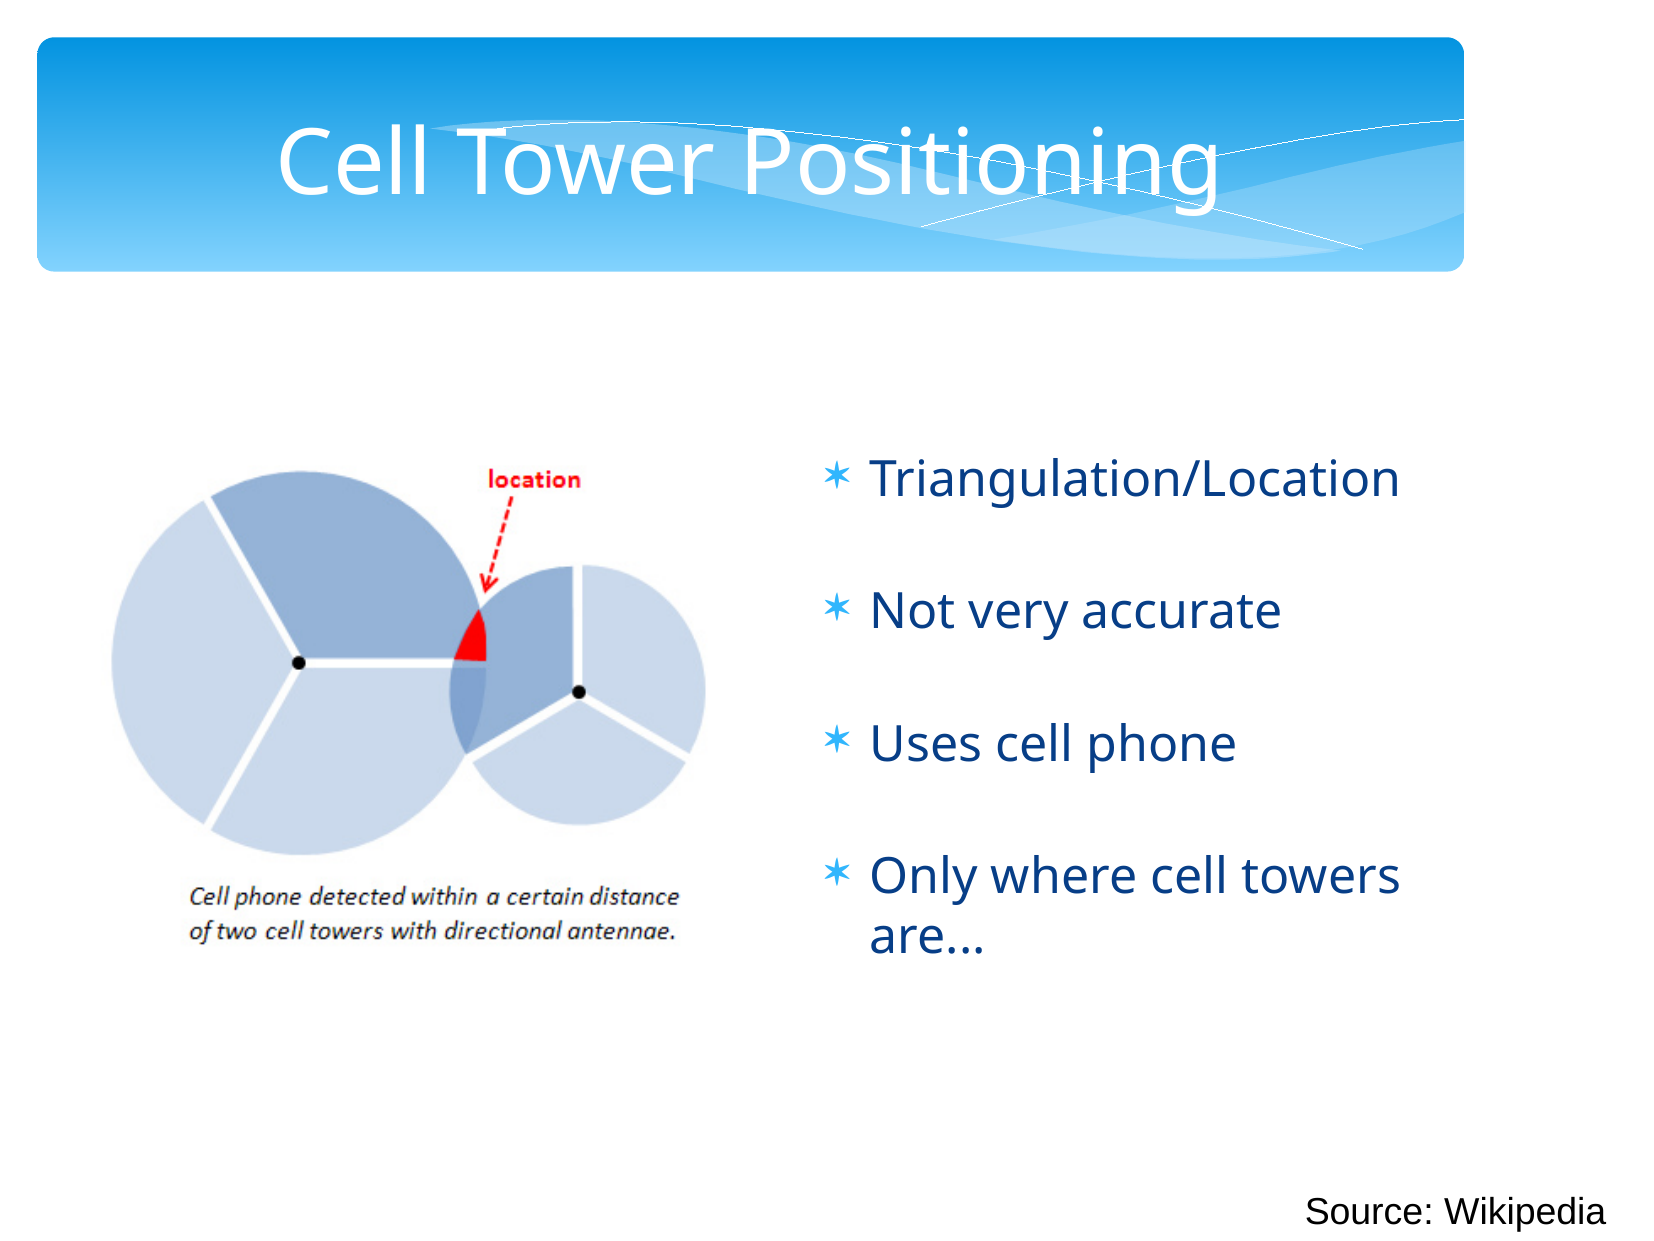

# Cell Tower Positioning
Triangulation/Location
Not very accurate
Uses cell phone
Only where cell towers are...
Source: Wikipedia